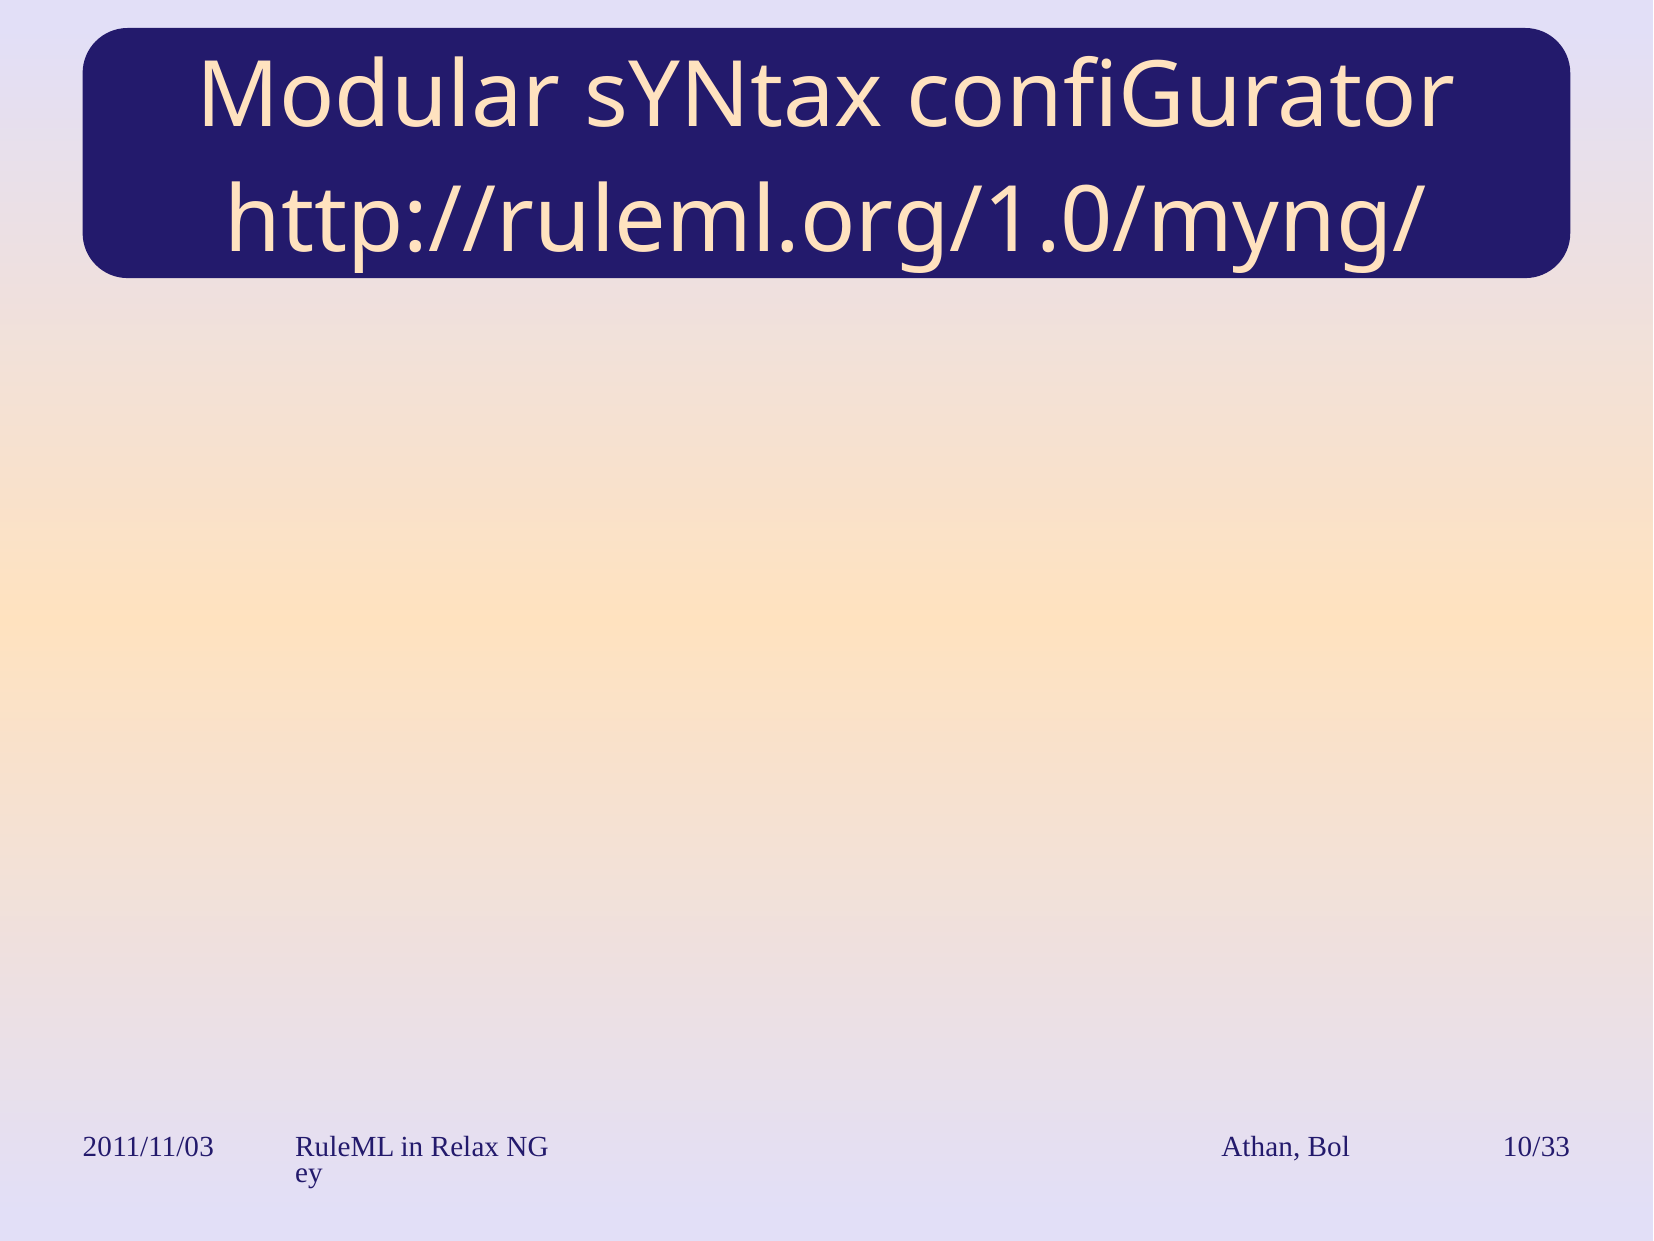

# Modular sYNtax confiGurator http://ruleml.org/1.0/myng/
2011/11/03
RuleML in Relax NG Athan, Boley
10